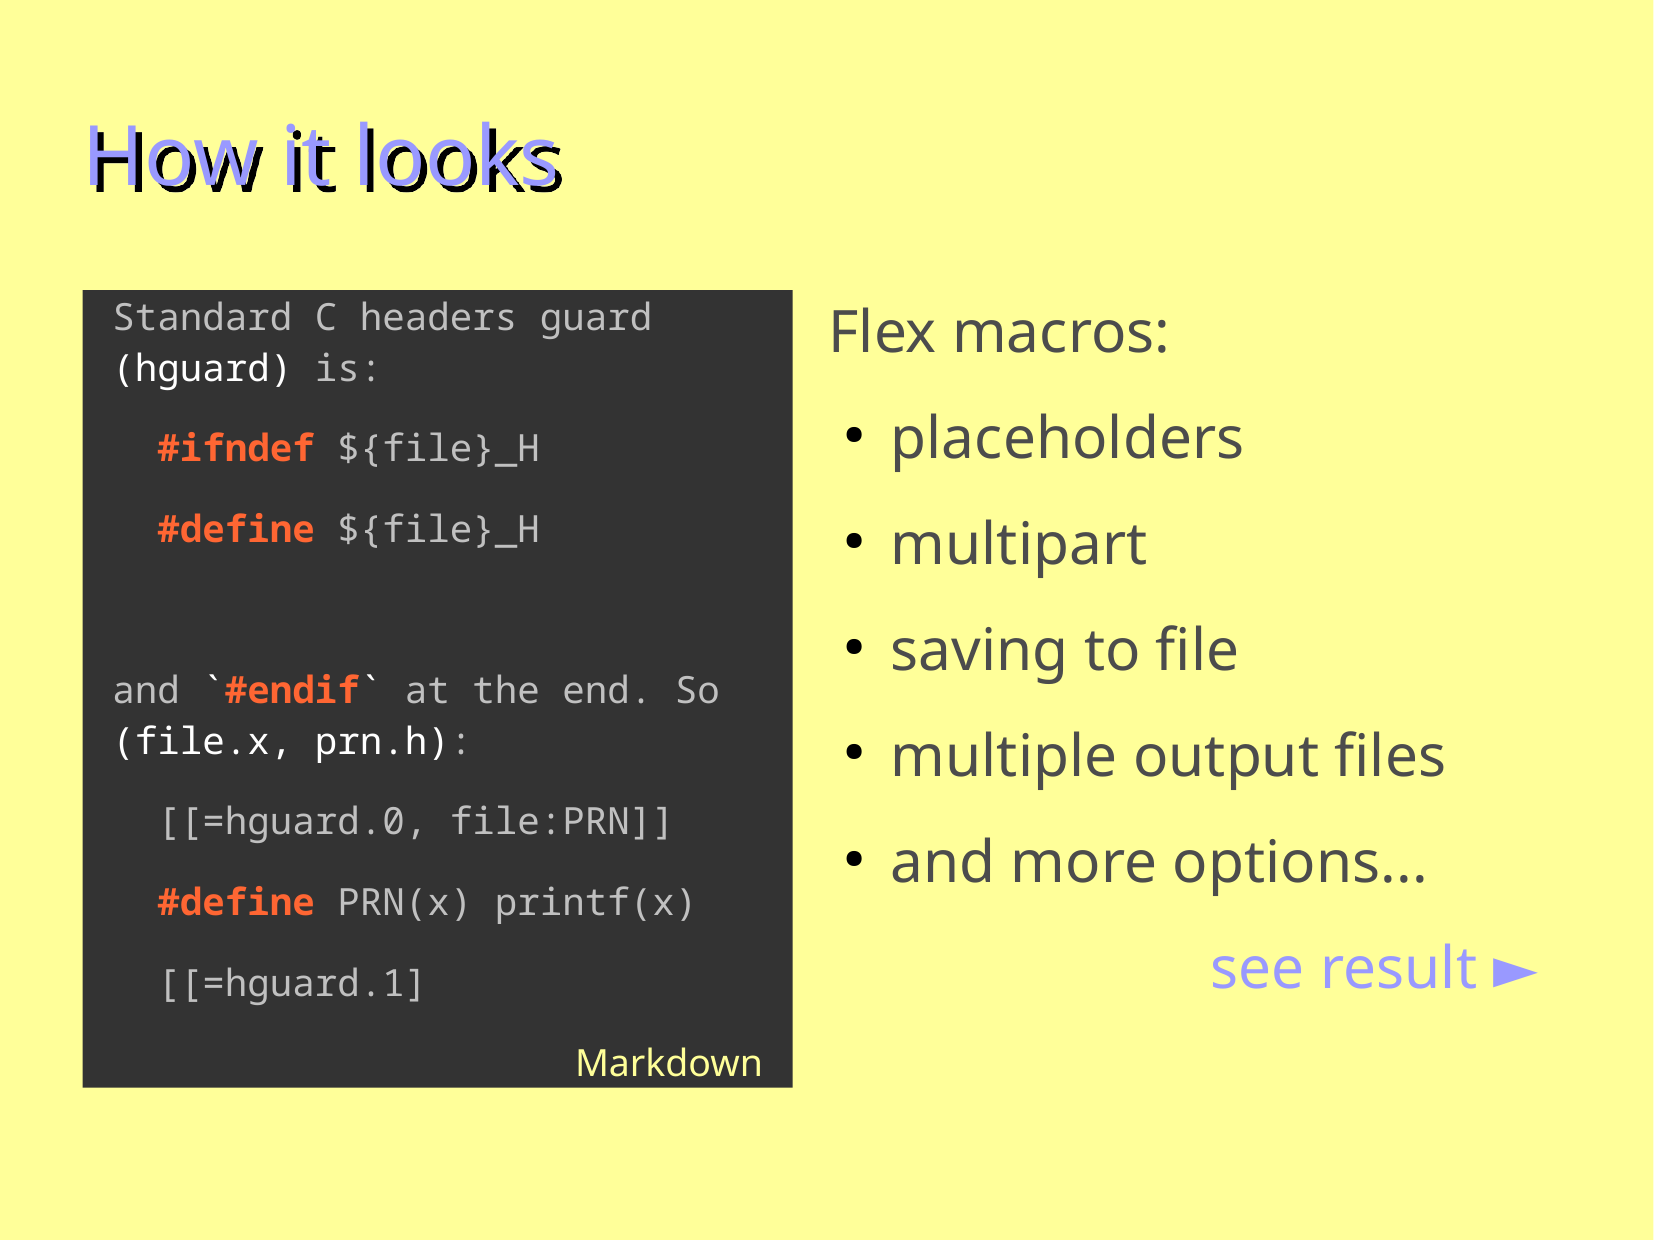

# How it looks
Standard C headers guard (hguard) is:
 #ifndef ${file}_H
 #define ${file}_H
and `#endif` at the end. So (file.x, prn.h):
 [[=hguard.0, file:PRN]]
 #define PRN(x) printf(x)
 [[=hguard.1]
Markdown
Flex macros:
placeholders
multipart
saving to file
multiple output files
and more options...
see result ►